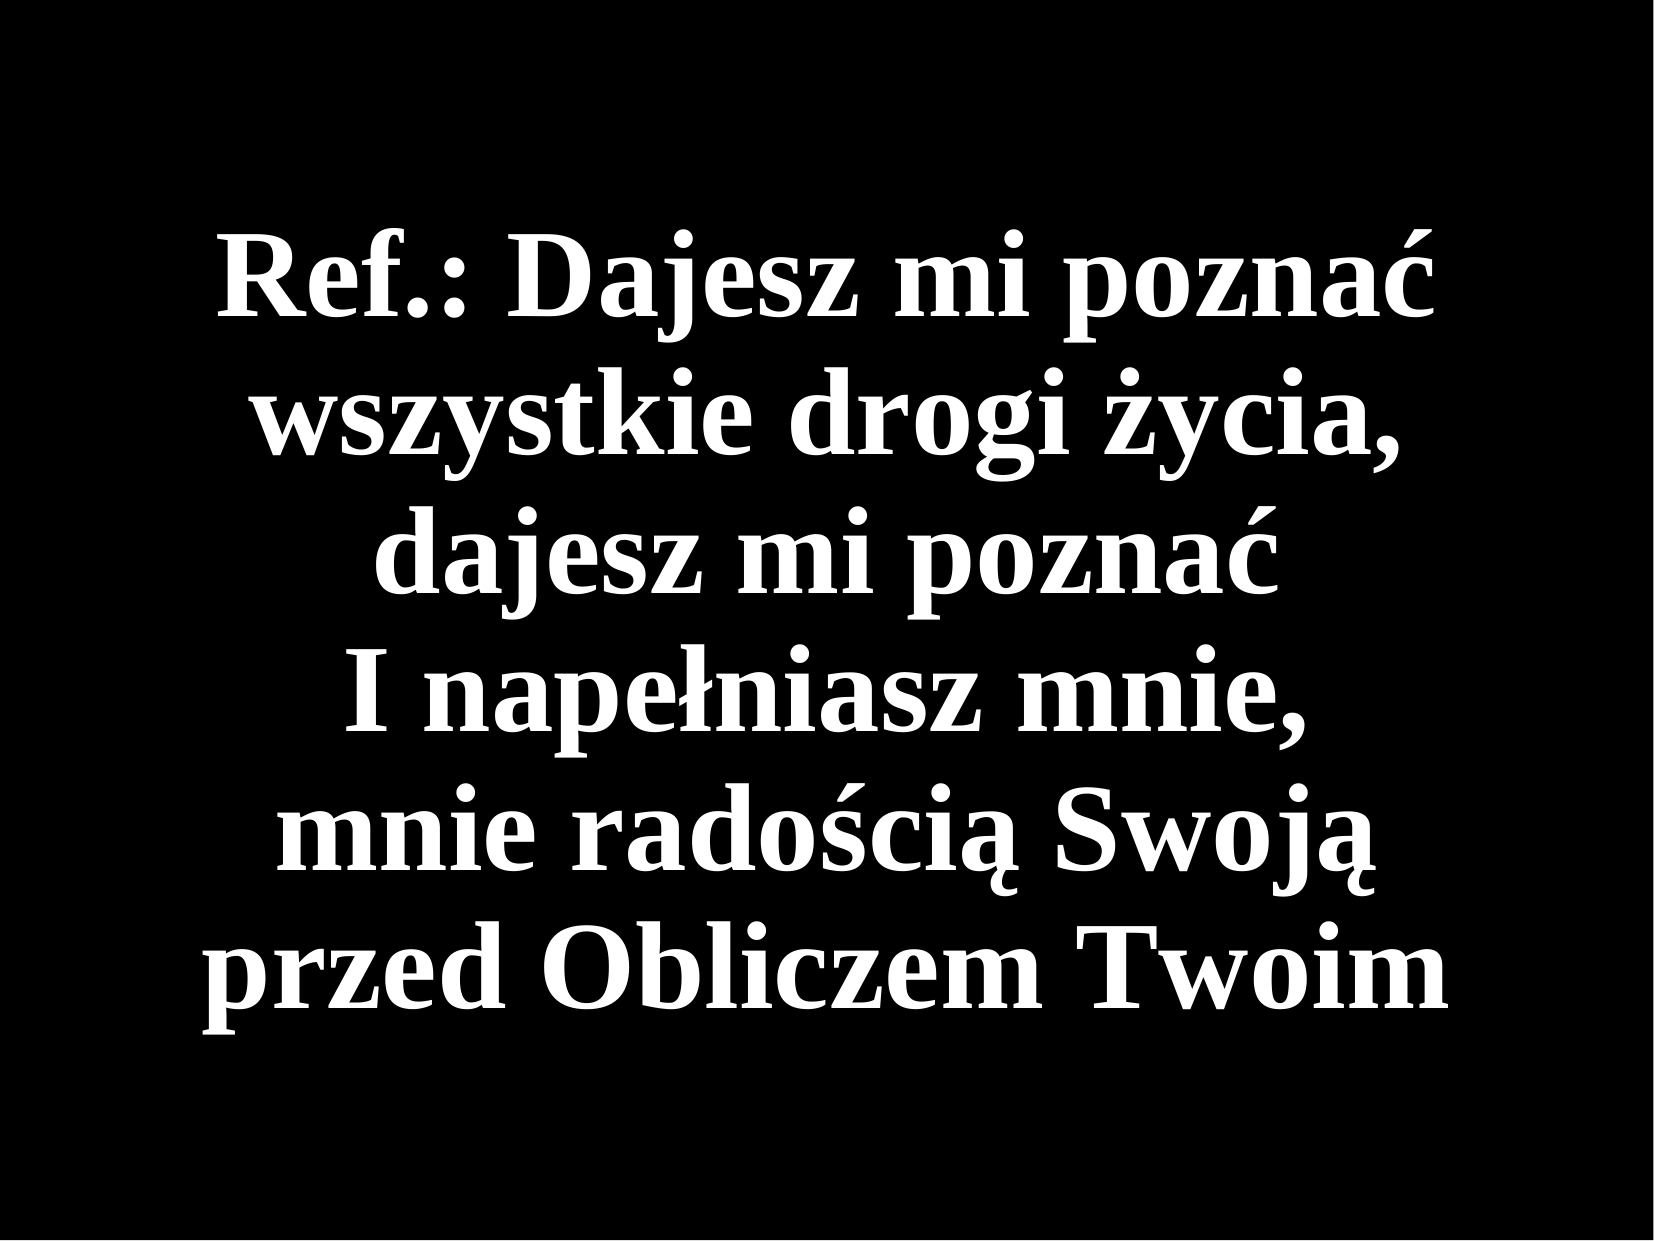

# Ref.: Dajesz mi poznać wszystkie drogi życia, dajesz mi poznać I napełniasz mnie, mnie radością Swoją przed Obliczem Twoim